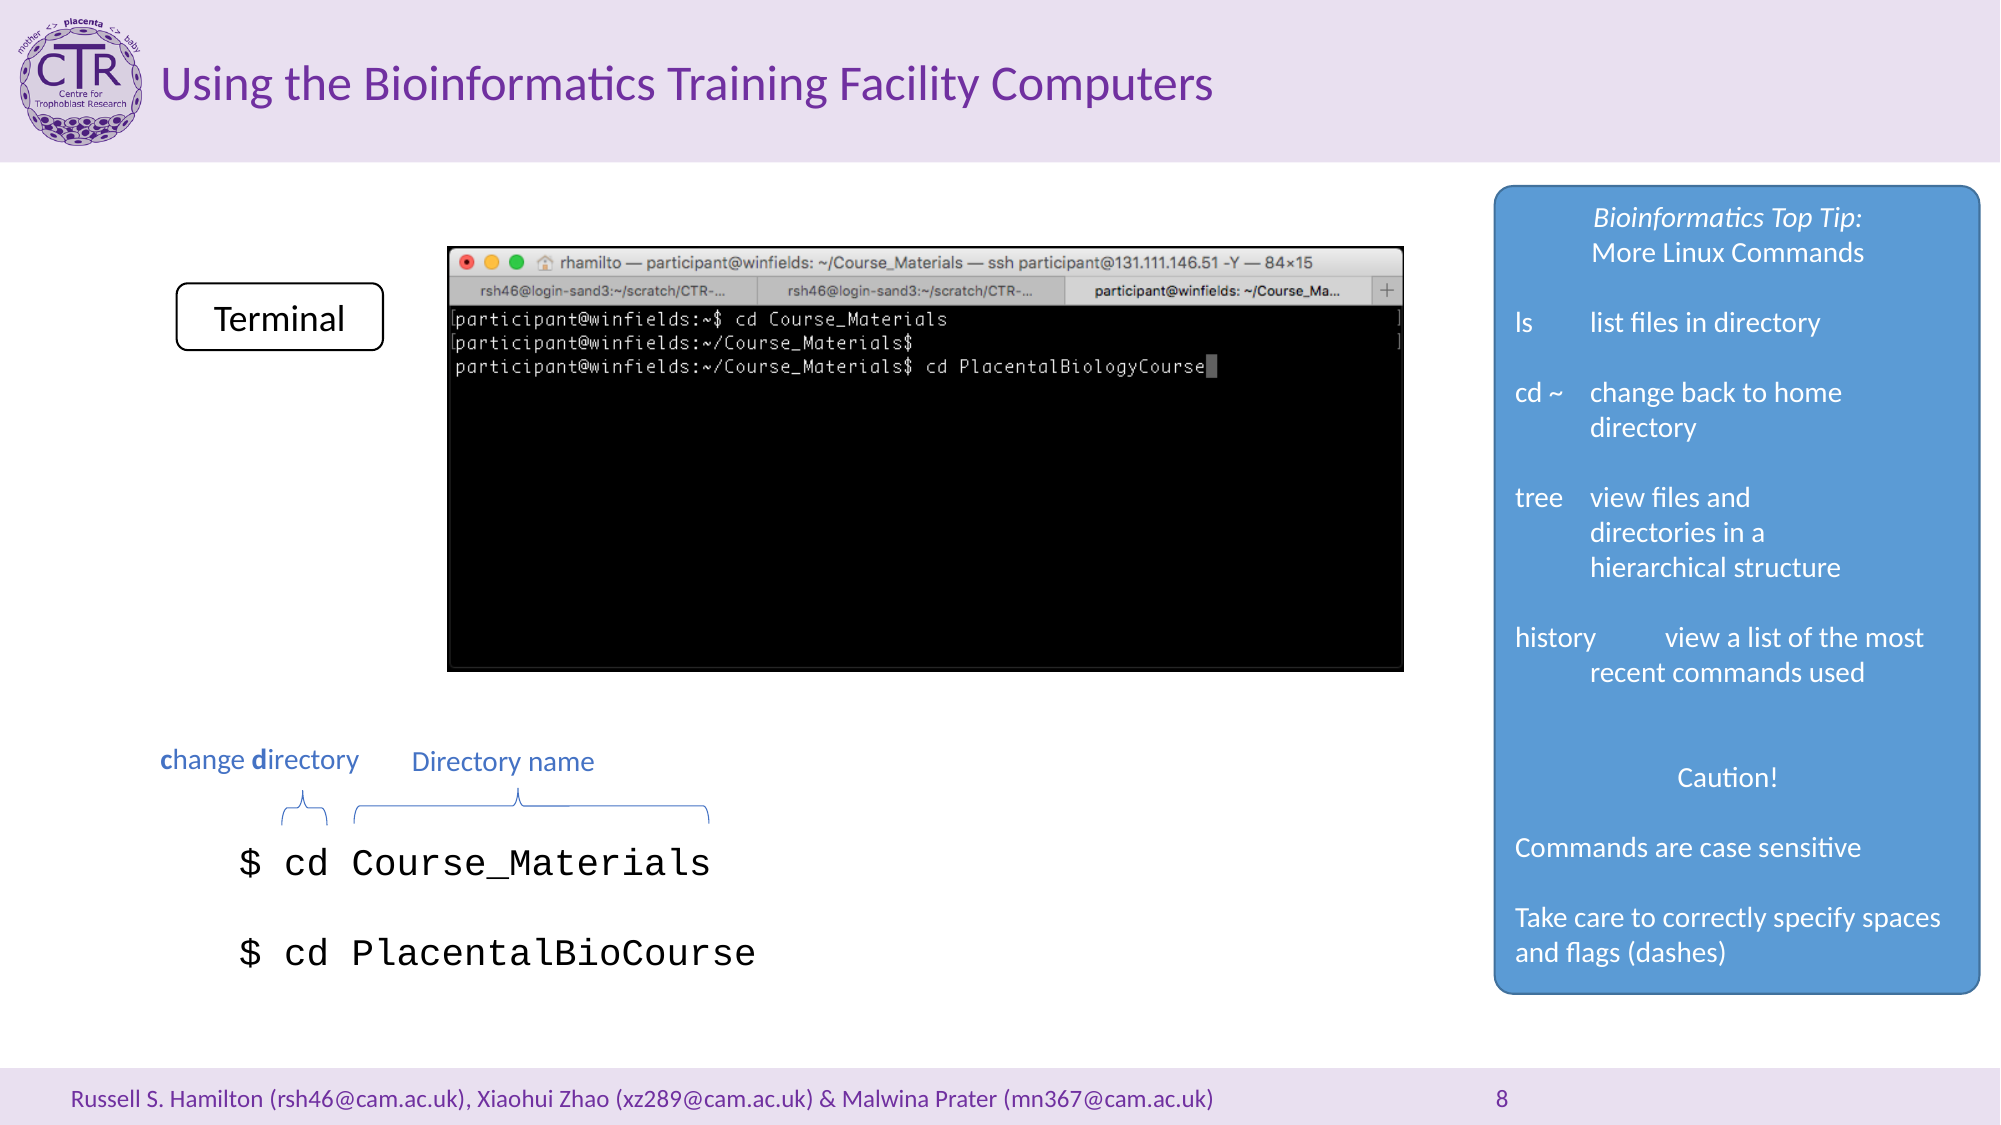

Using the Bioinformatics Training Facility Computers
Bioinformatics Top Tip:
More Linux Commands
ls	list files in directory
cd ~	change back to home
	directory
tree	view files and
	directories in a
	hierarchical structure
history	view a list of the most
	recent commands used
Caution!
Commands are case sensitive
Take care to correctly specify spaces and flags (dashes)
Terminal
change directory
Directory name
$ cd Course_Materials
$ cd PlacentalBioCourse
Russell S. Hamilton (rsh46@cam.ac.uk), Xiaohui Zhao (xz289@cam.ac.uk) & Malwina Prater (mn367@cam.ac.uk)